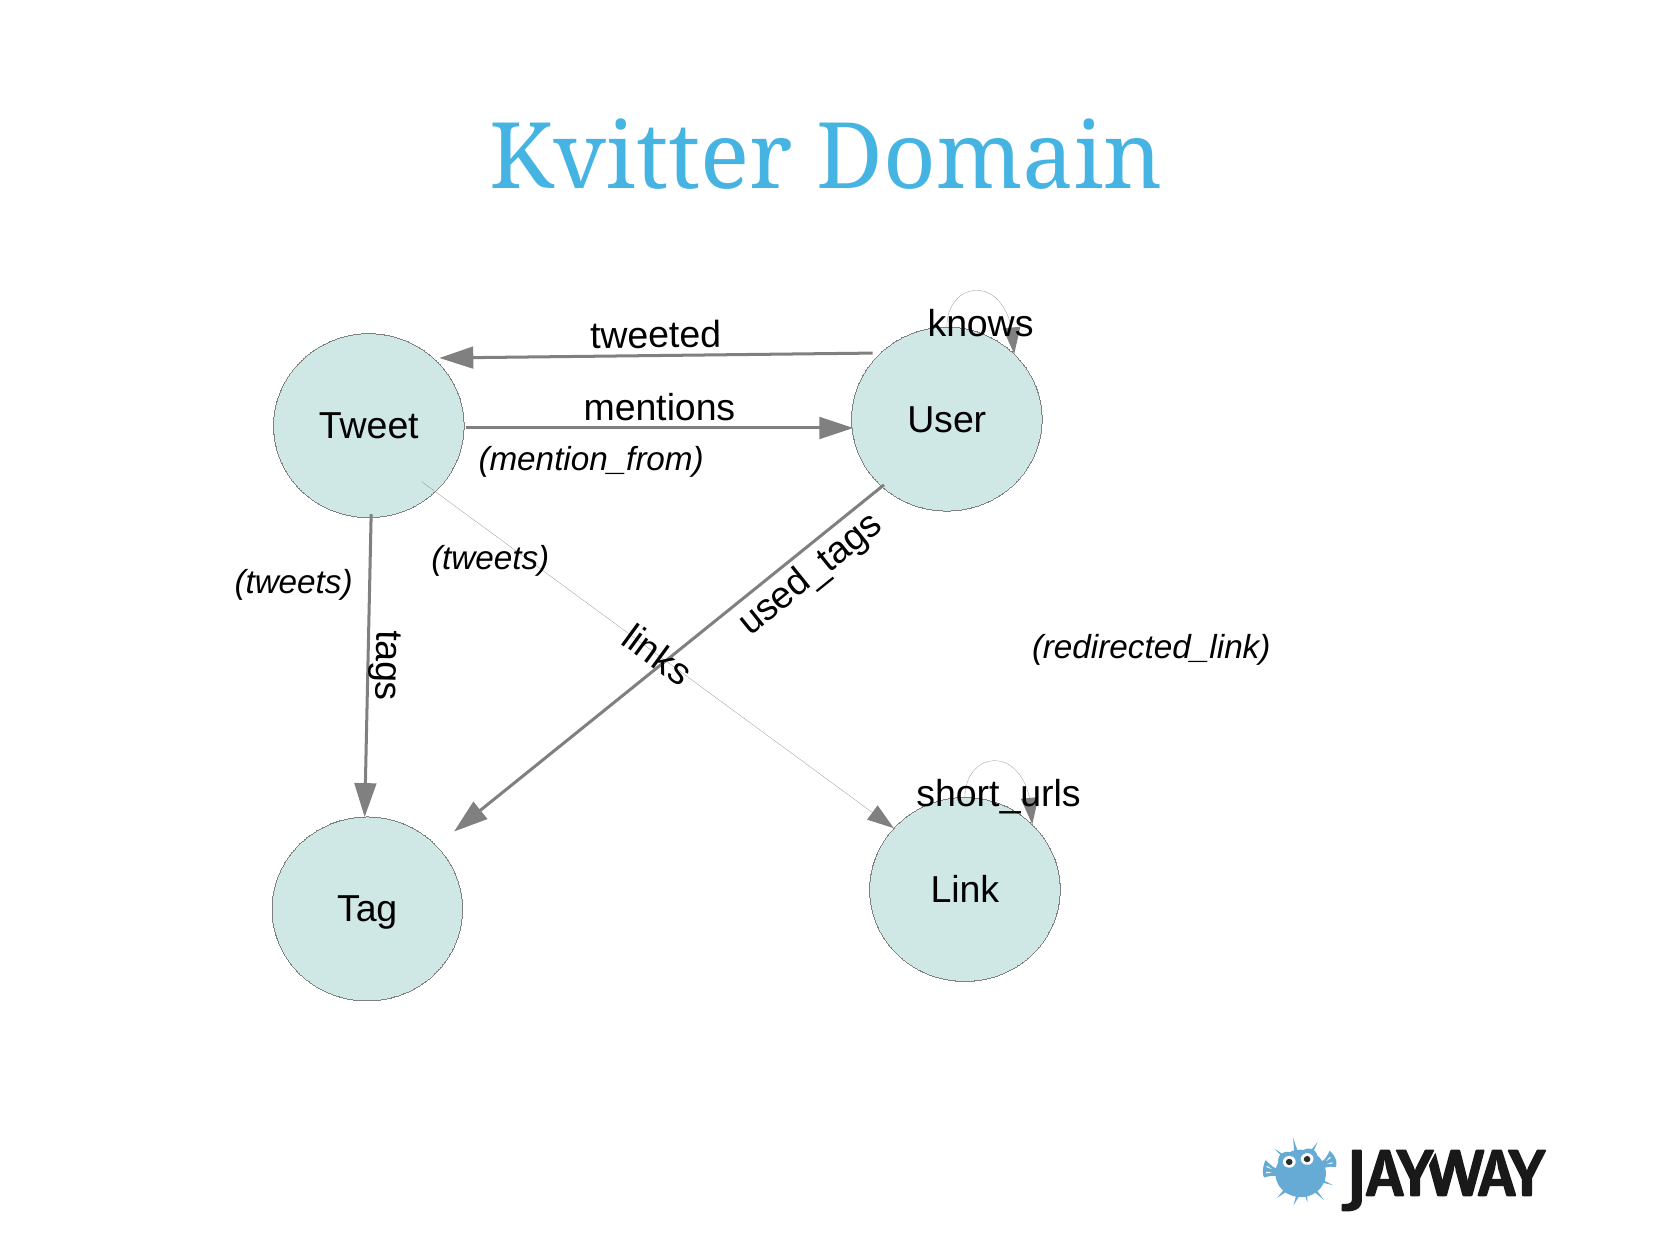

# Kvitter Domain
User
Tweet
tweeted
mentions
(mention_from)
links
 used_tags
tags
(tweets)
(tweets)
(redirected_link)
Link
Tag